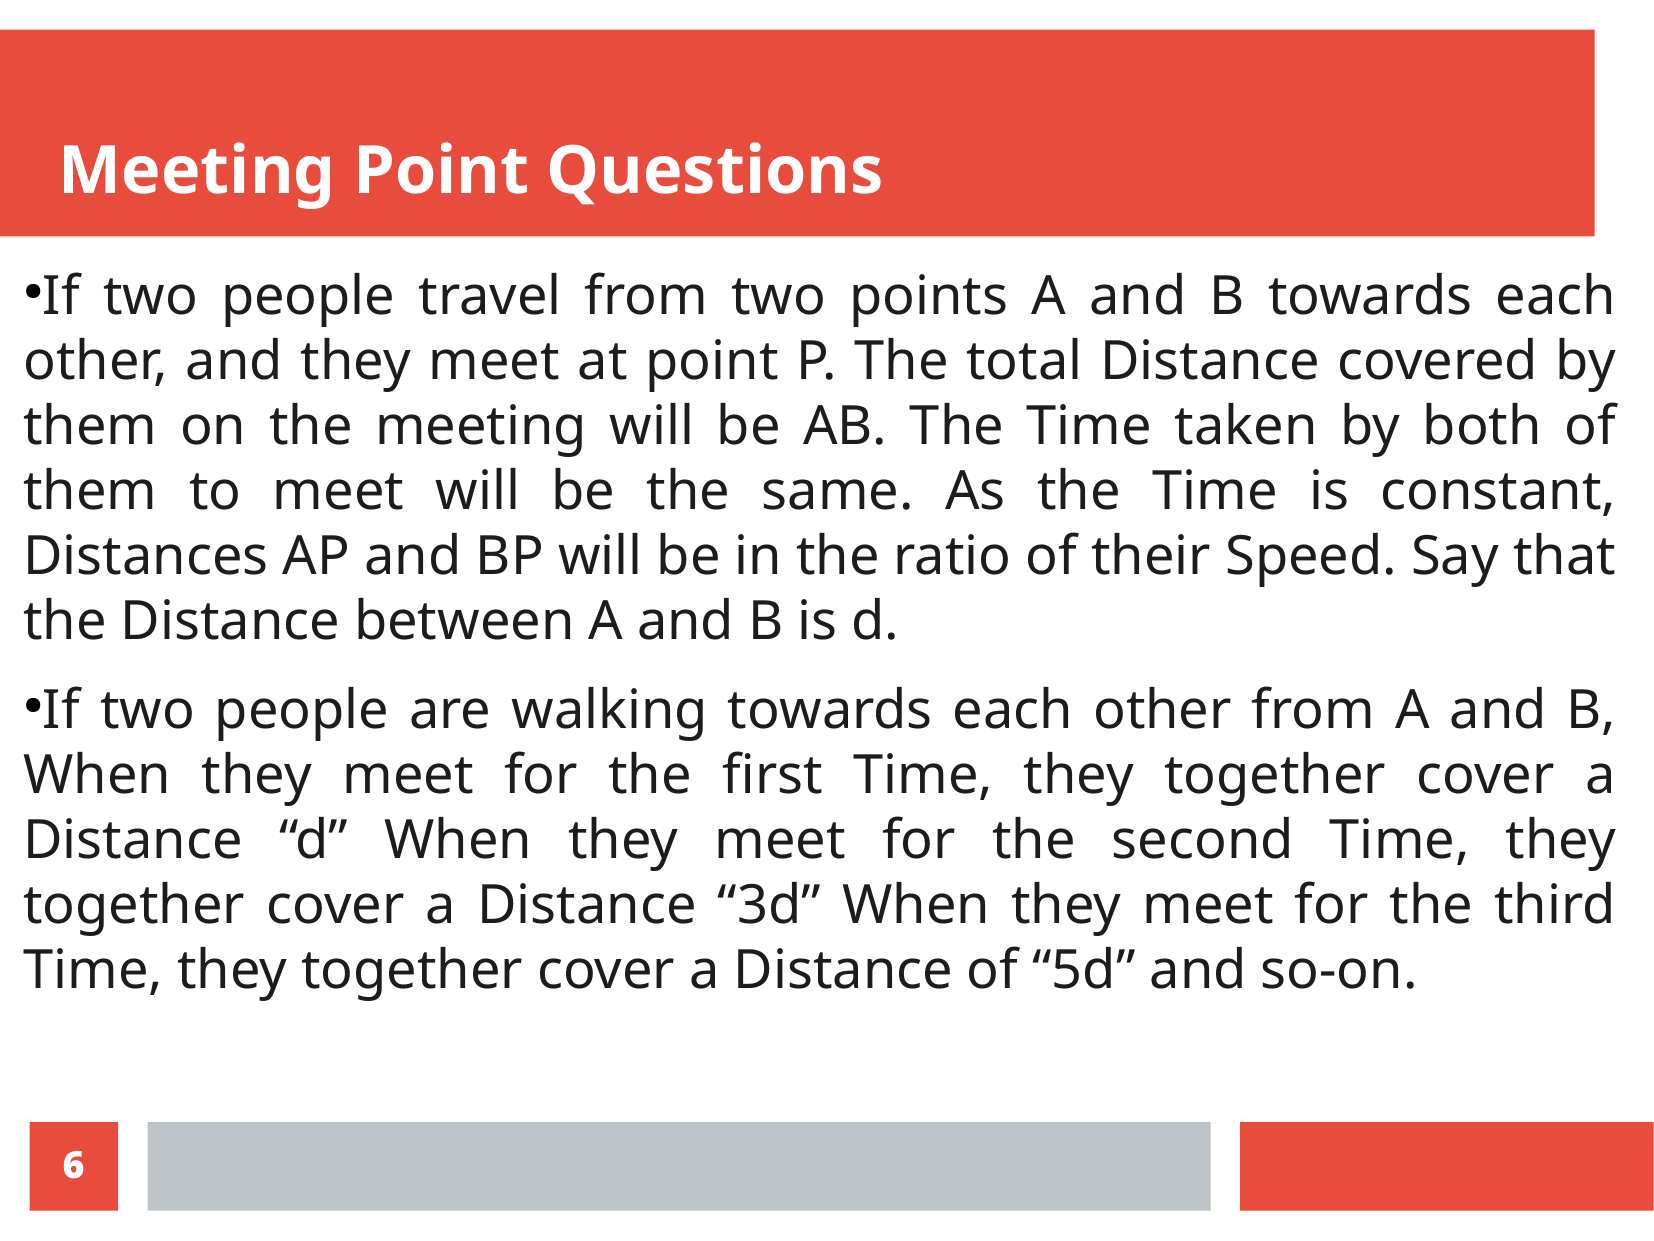

# Meeting Point Questions
If two people travel from two points A and B towards each other, and they meet at point P. The total Distance covered by them on the meeting will be AB. The Time taken by both of them to meet will be the same. As the Time is constant, Distances AP and BP will be in the ratio of their Speed. Say that the Distance between A and B is d.
If two people are walking towards each other from A and B, When they meet for the first Time, they together cover a Distance “d” When they meet for the second Time, they together cover a Distance “3d” When they meet for the third Time, they together cover a Distance of “5d” and so-on.